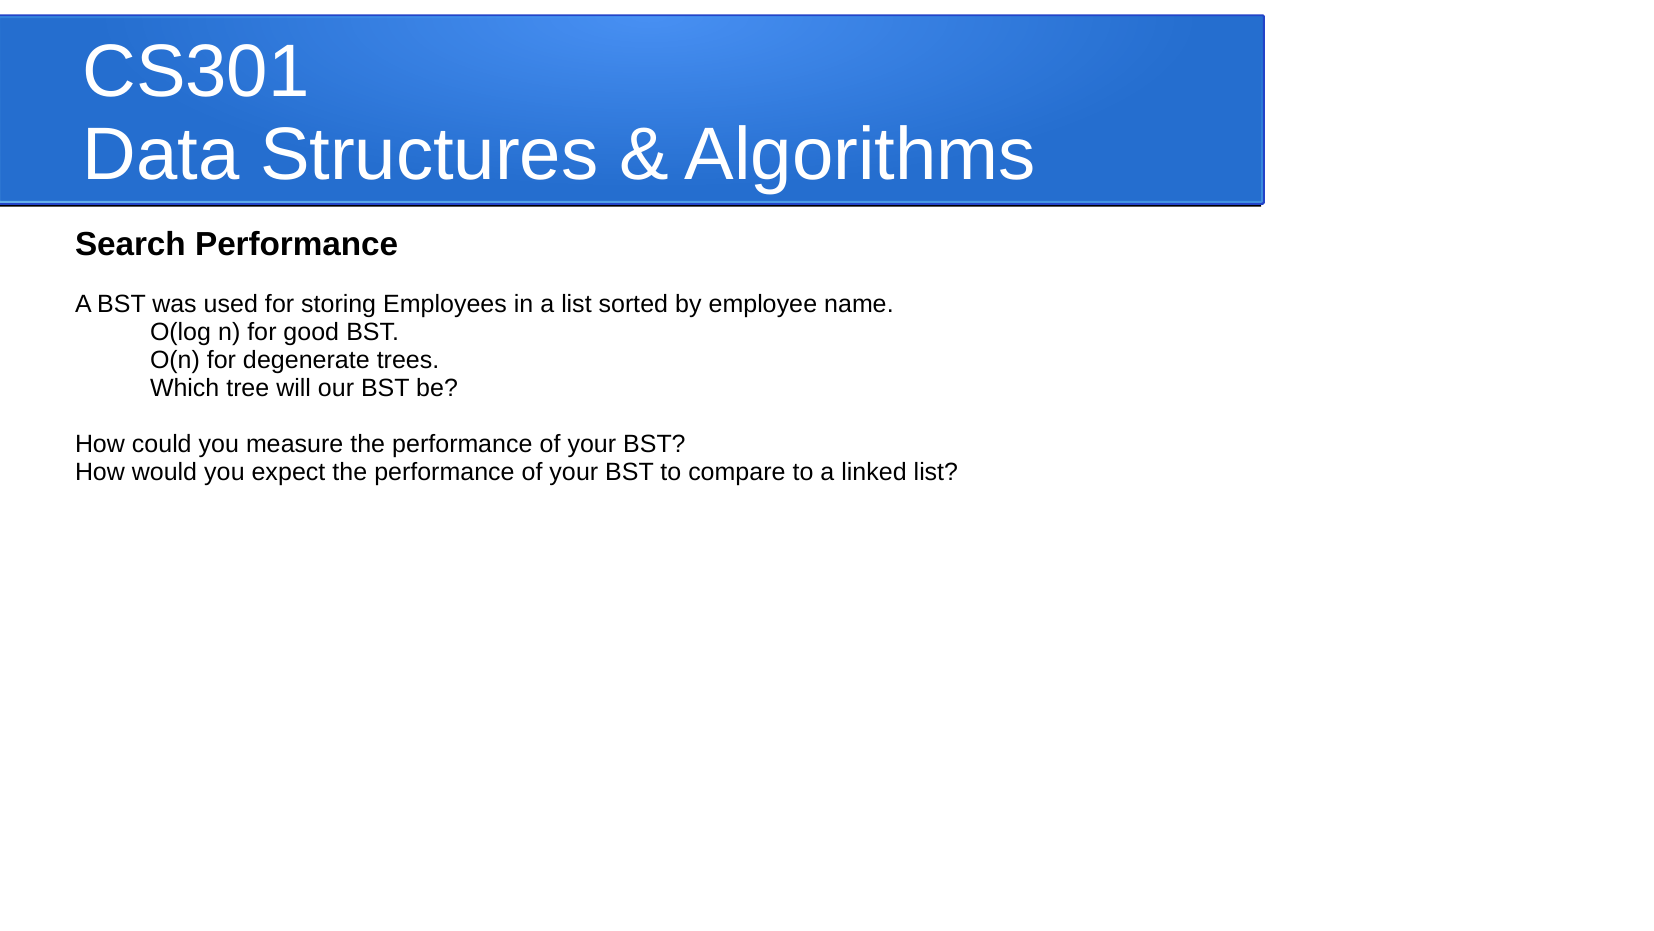

# CS301 Data Structures & Algorithms
Search Performance
A BST was used for storing Employees in a list sorted by employee name.
	O(log n) for good BST.
	O(n) for degenerate trees.
	Which tree will our BST be?
How could you measure the performance of your BST?
How would you expect the performance of your BST to compare to a linked list?